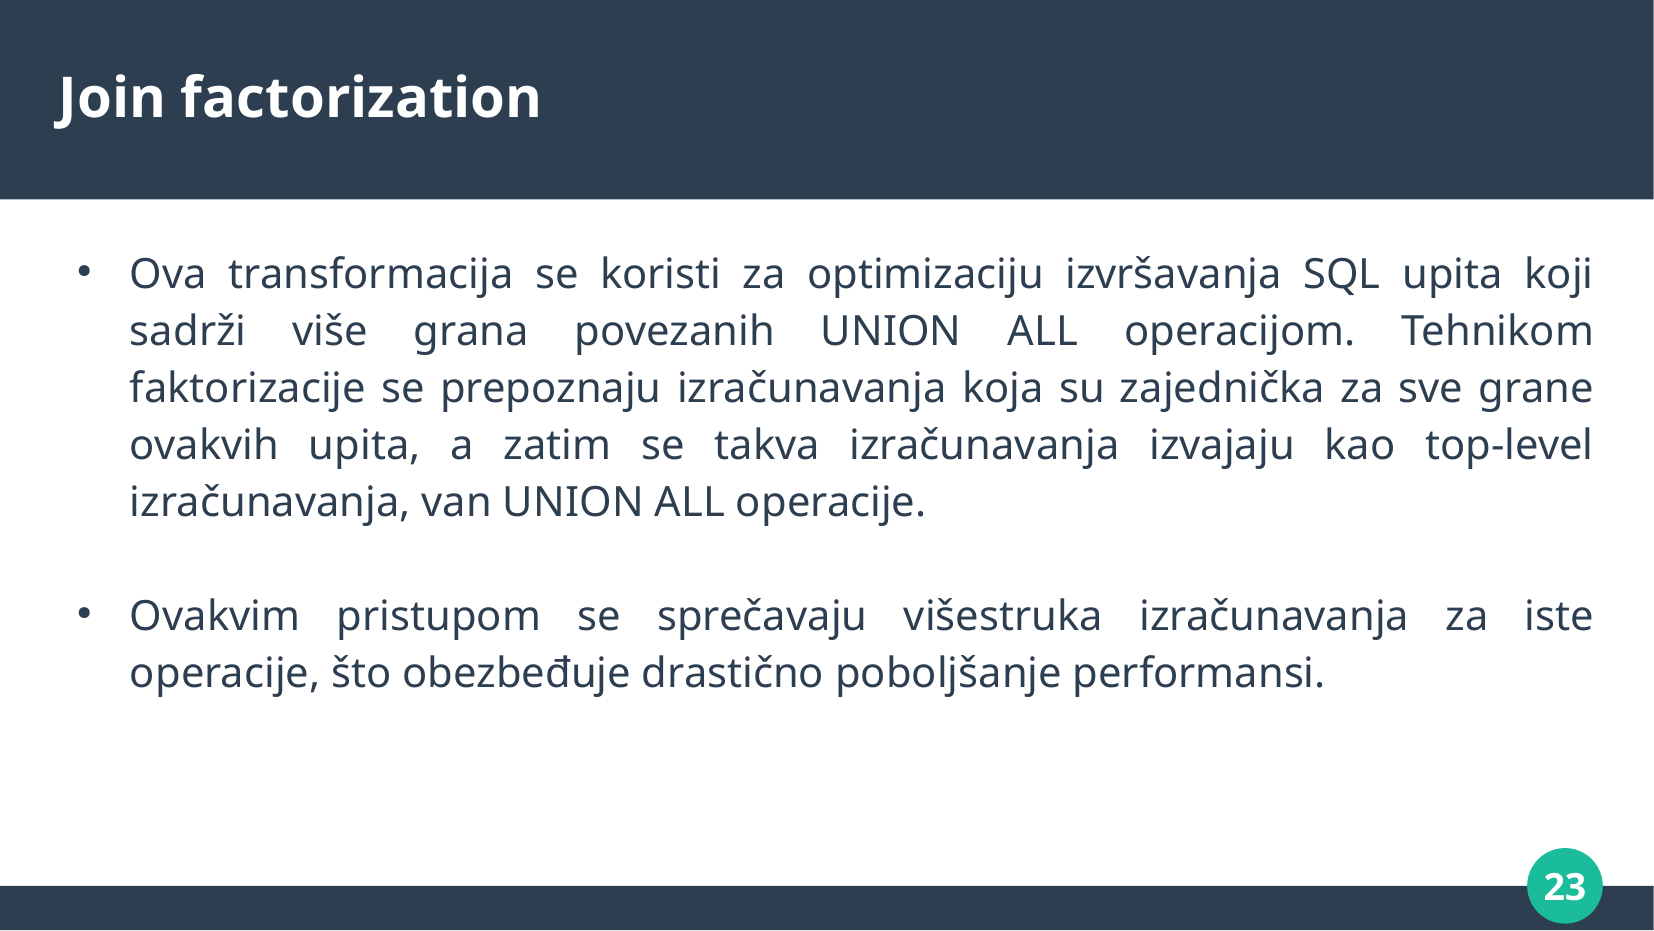

# Join factorization
Ova transformacija se koristi za optimizaciju izvršavanja SQL upita koji sadrži više grana povezanih UNION ALL operacijom. Tehnikom faktorizacije se prepoznaju izračunavanja koja su zajednička za sve grane ovakvih upita, a zatim se takva izračunavanja izvajaju kao top-level izračunavanja, van UNION ALL operacije.
Ovakvim pristupom se sprečavaju višestruka izračunavanja za iste operacije, što obezbeđuje drastično poboljšanje performansi.